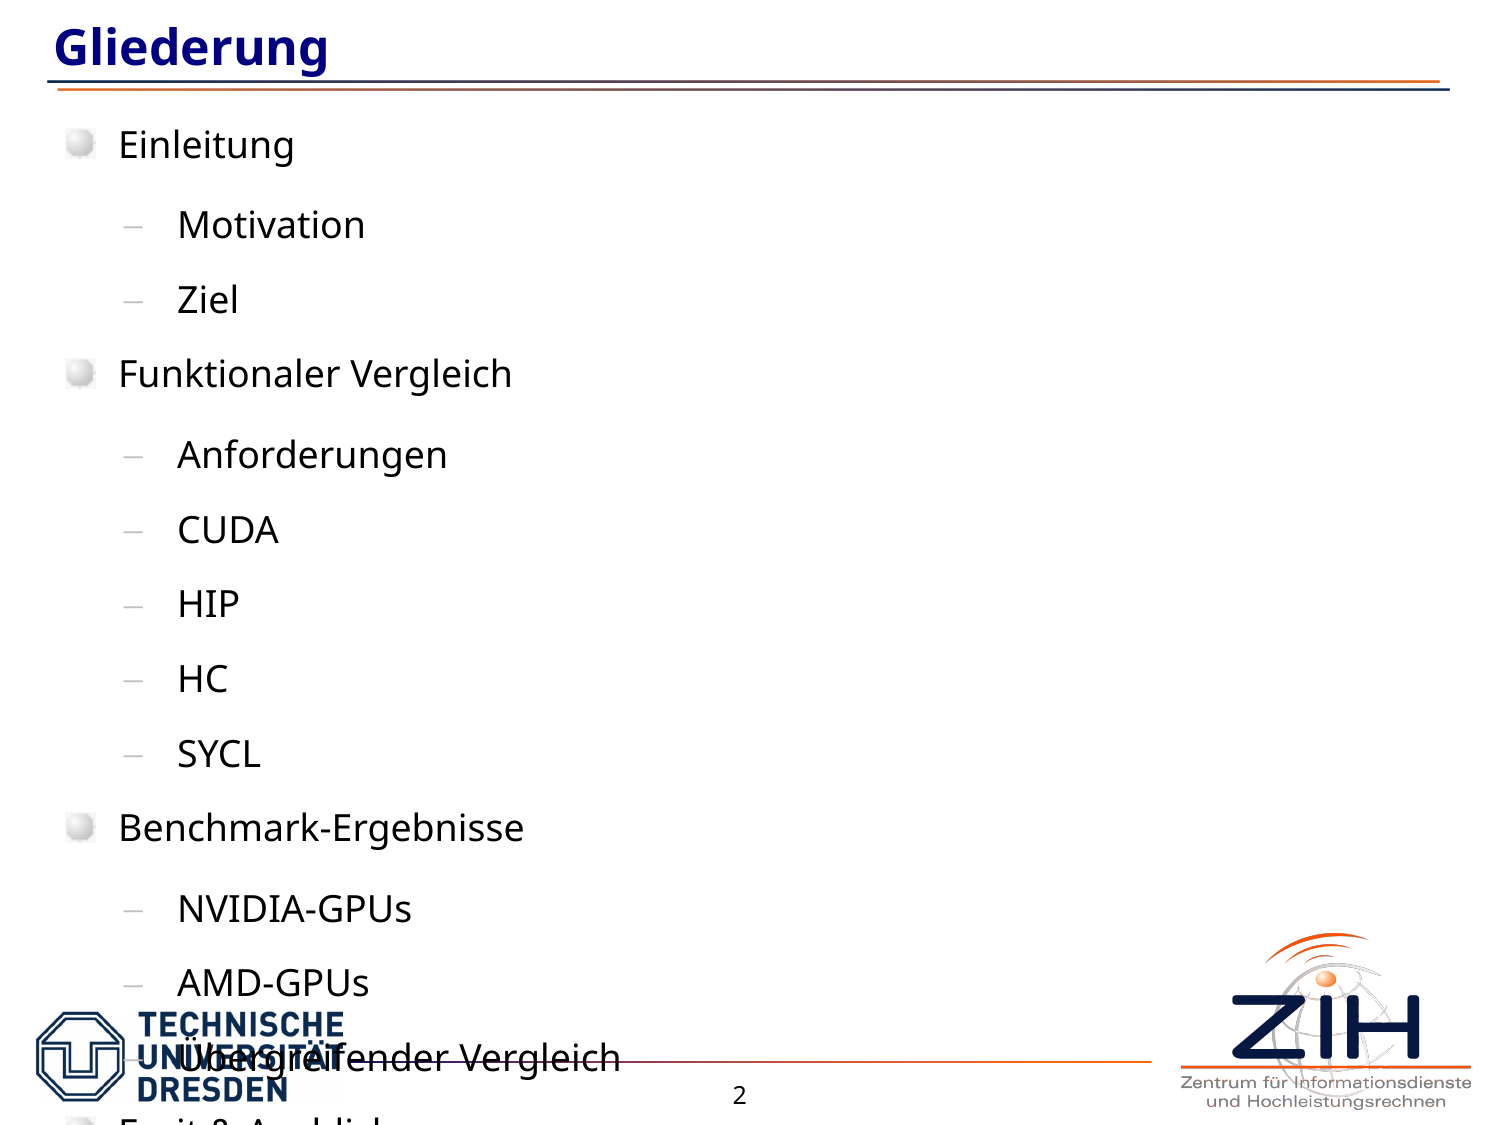

# Gliederung
Einleitung
Motivation
Ziel
Funktionaler Vergleich
Anforderungen
CUDA
HIP
HC
SYCL
Benchmark-Ergebnisse
NVIDIA-GPUs
AMD-GPUs
Übergreifender Vergleich
Fazit & Ausblick
2